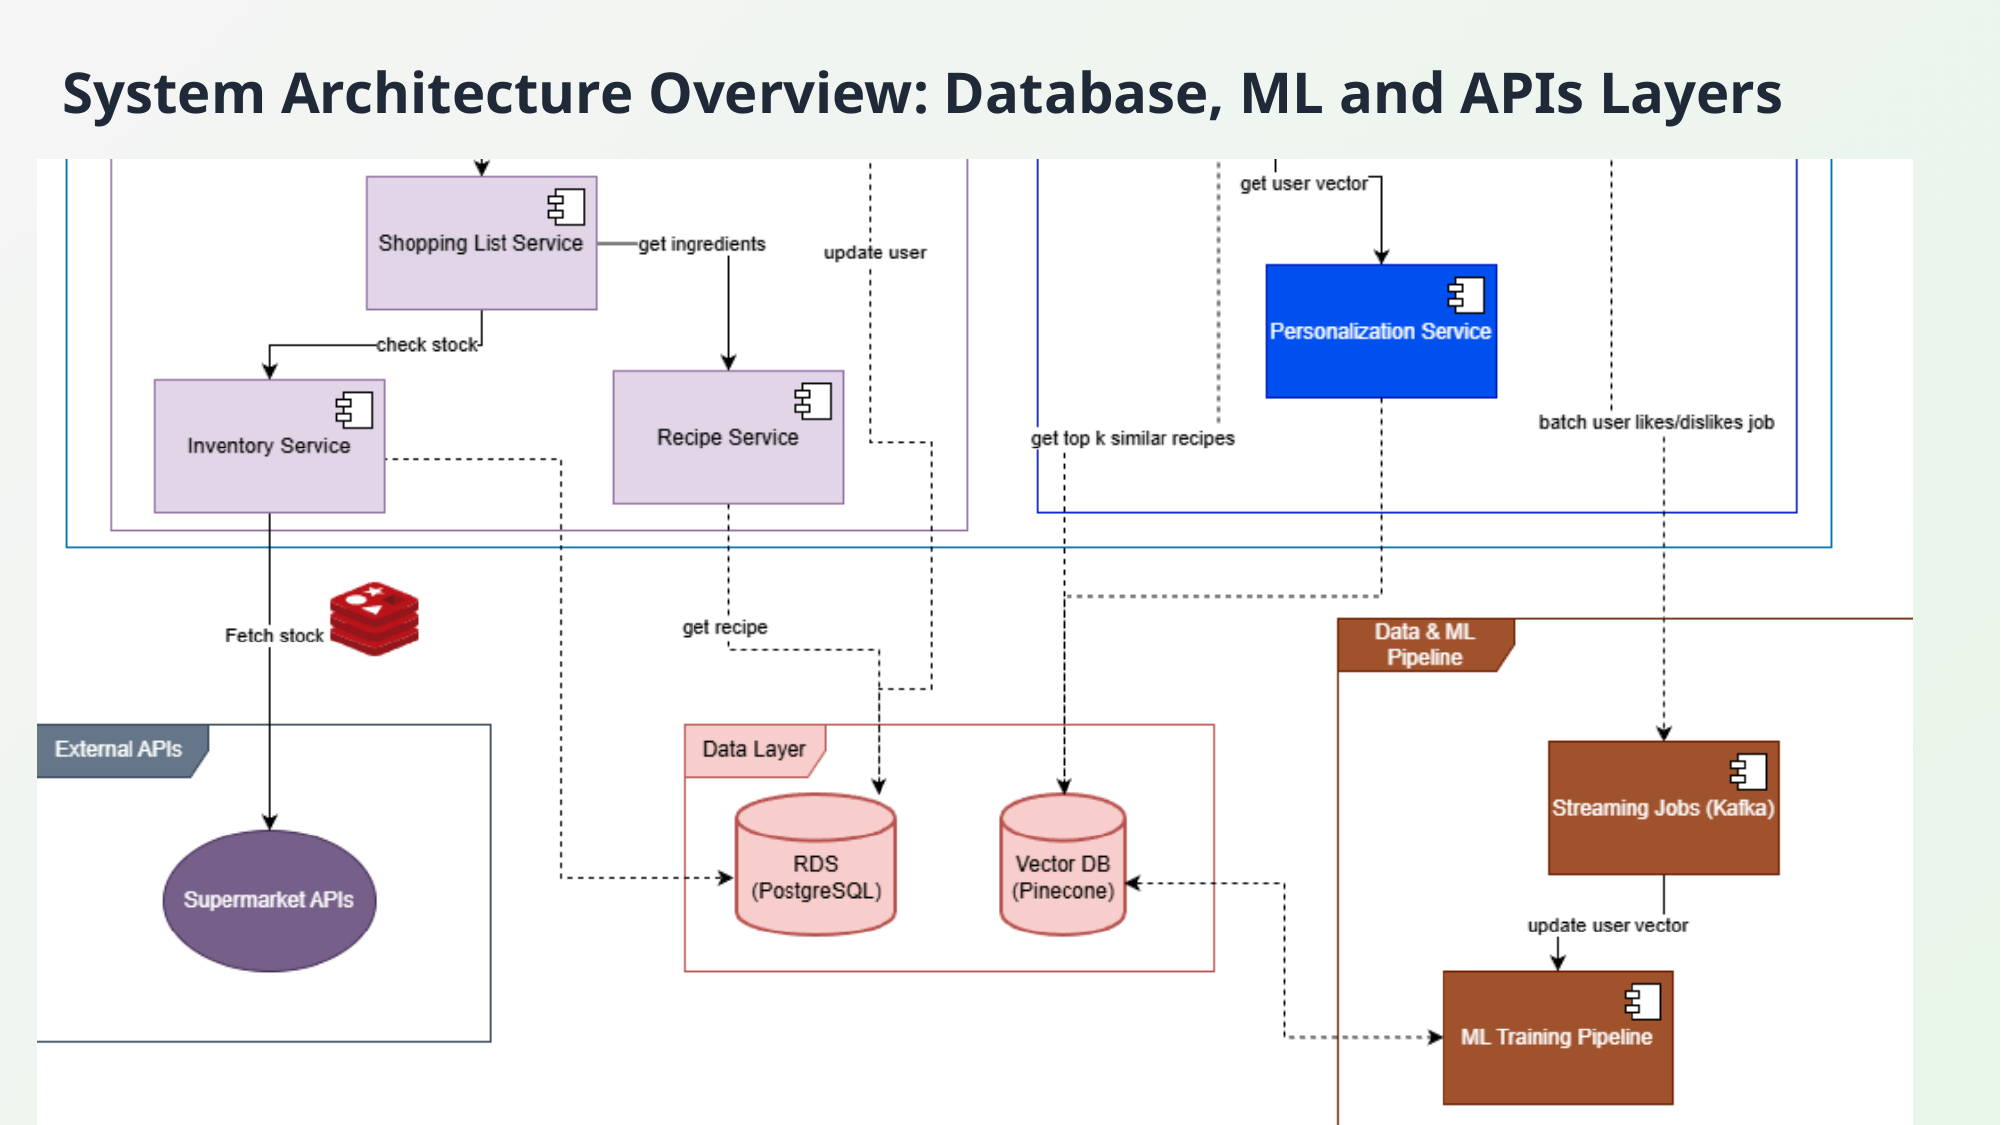

System Architecture Overview: Database, ML and APIs Layers